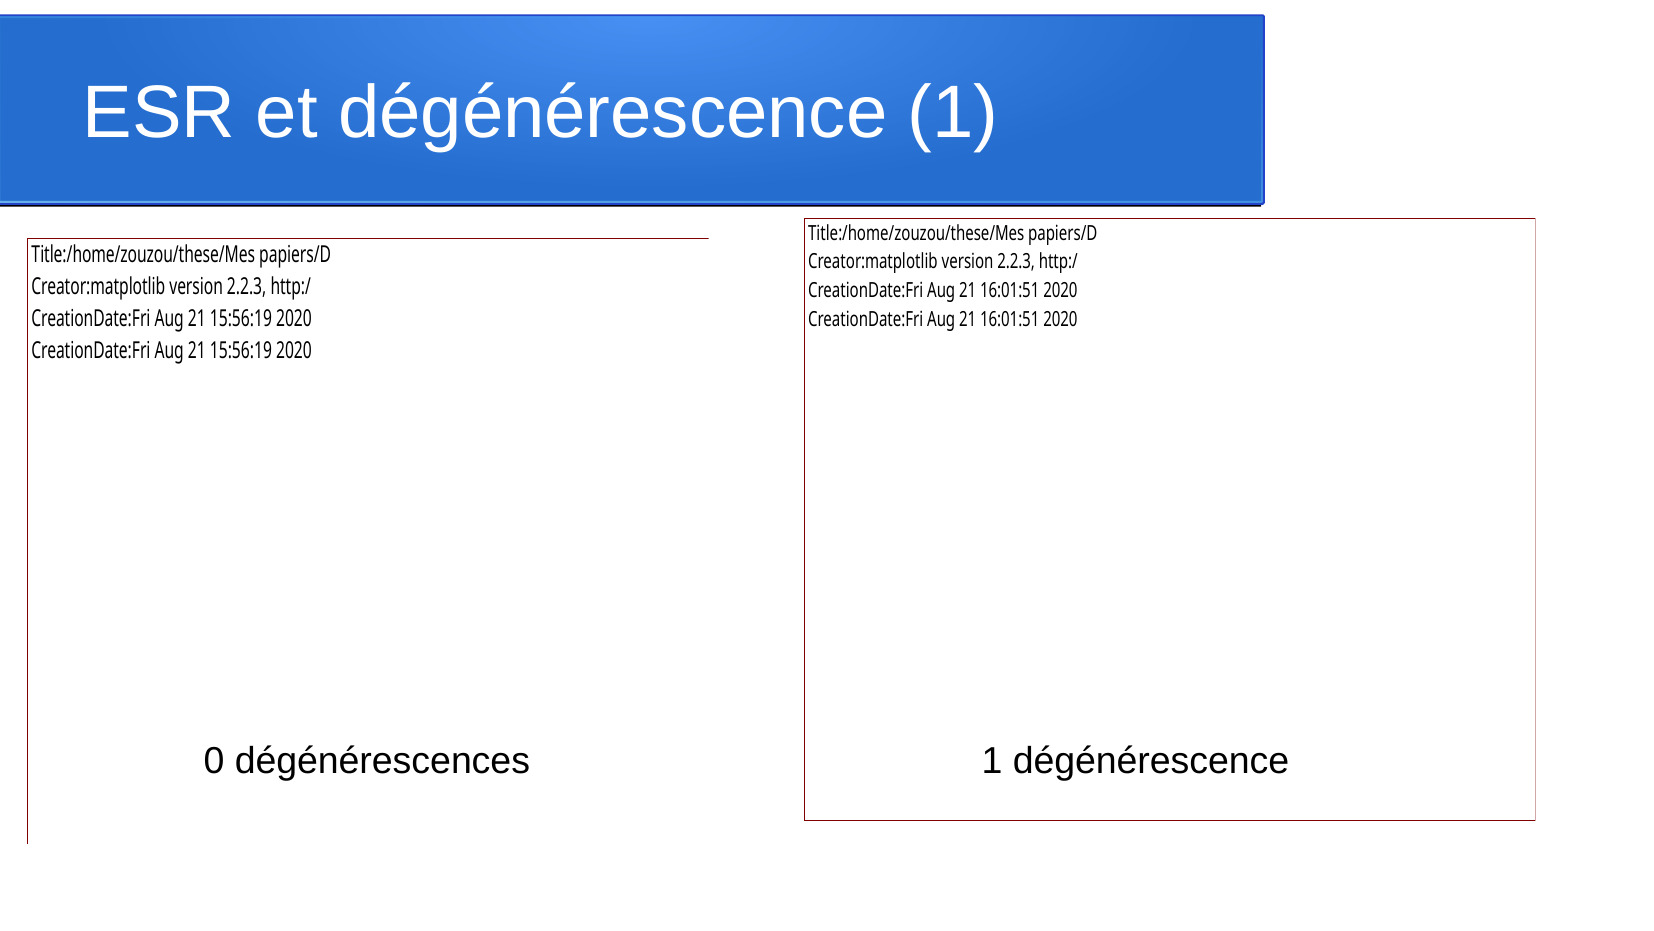

# ESR et dégénérescence (1)
0 dégénérescences
1 dégénérescence